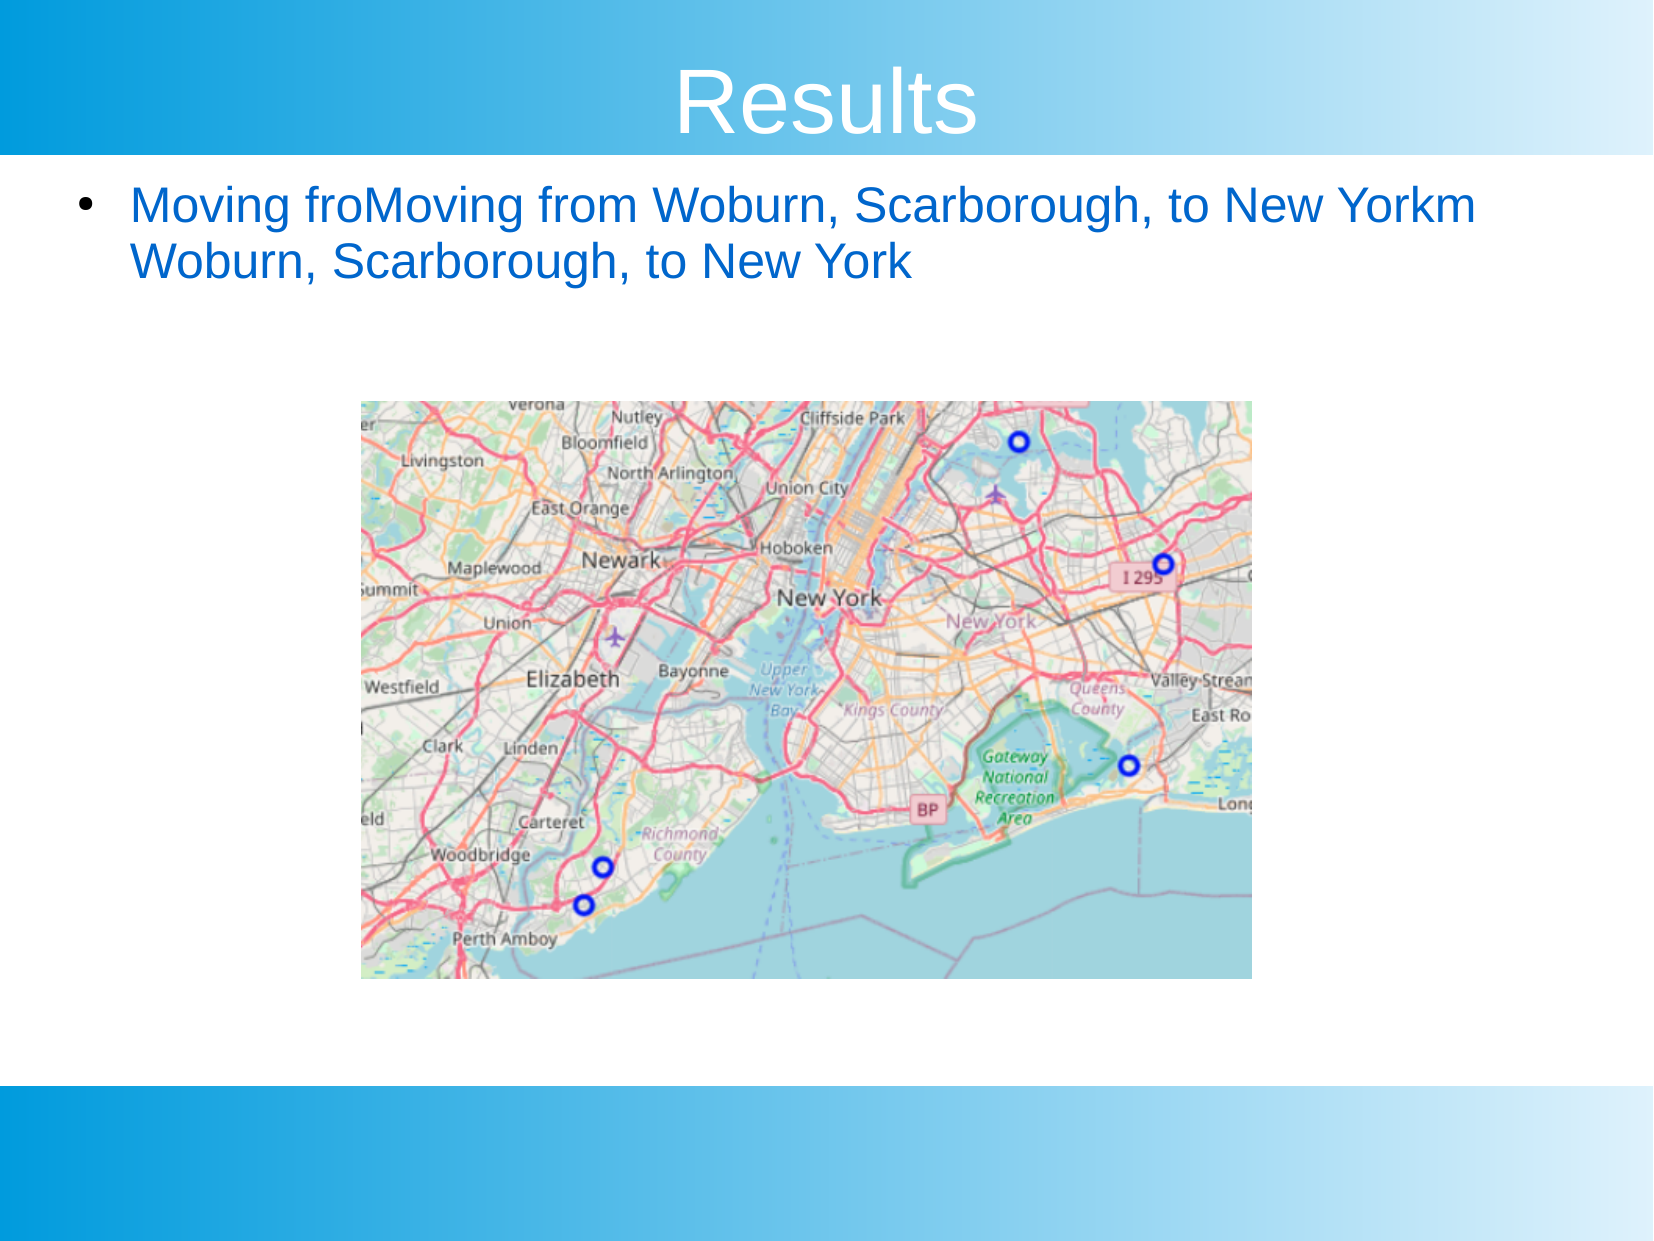

# Results
Moving froMoving from Woburn, Scarborough, to New Yorkm Woburn, Scarborough, to New York